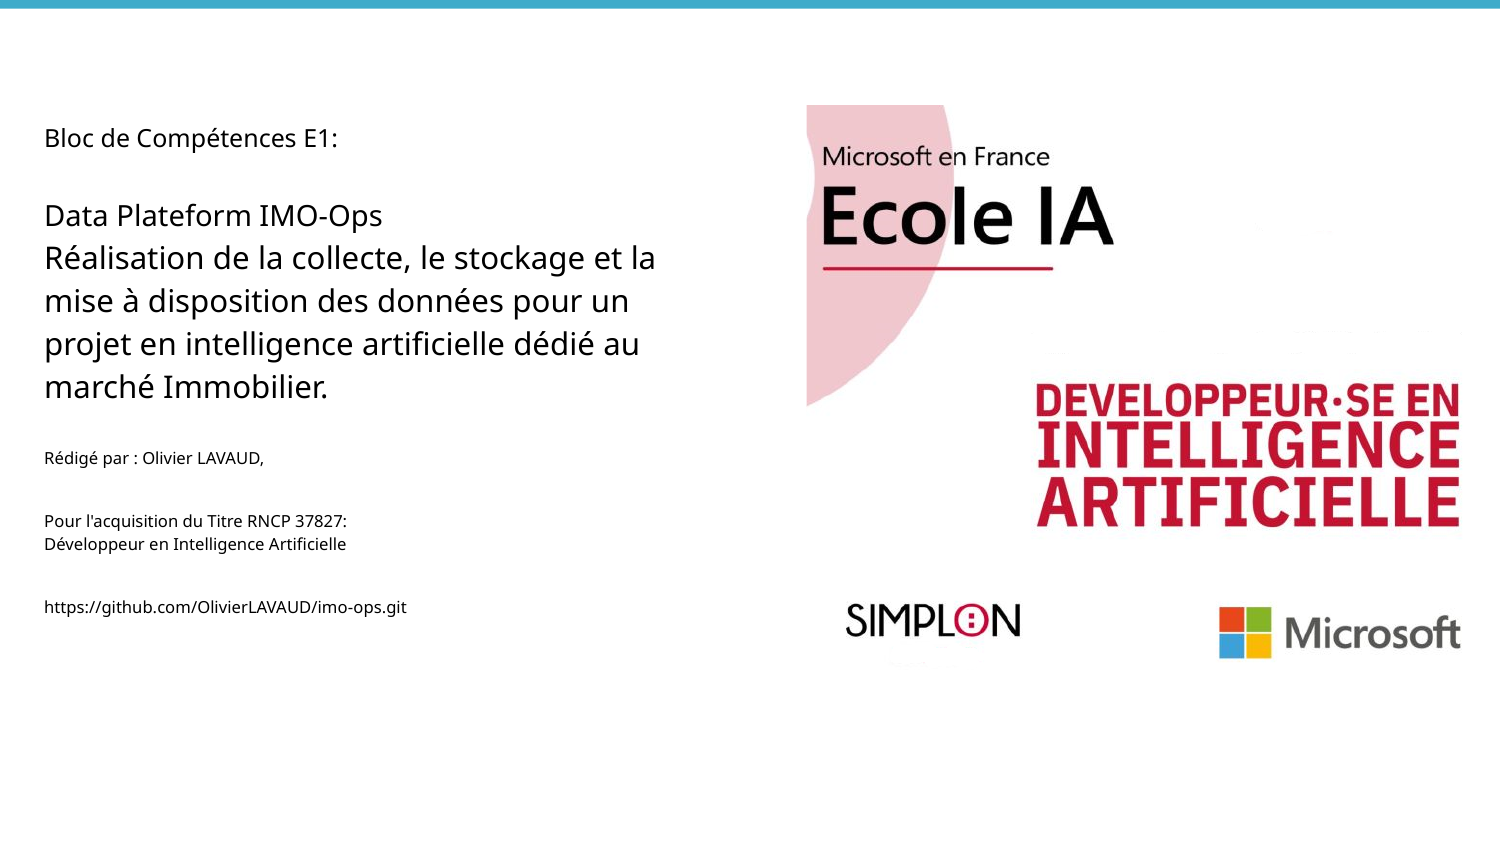

# Bloc de Compétences E1: Data Plateform IMO-Ops Réalisation de la collecte, le stockage et la mise à disposition des données pour un projet en intelligence artificielle dédié au marché Immobilier. Rédigé par : Olivier LAVAUD, Pour l'acquisition du Titre RNCP 37827: Développeur en Intelligence Artificielle https://github.com/OlivierLAVAUD/imo-ops.git